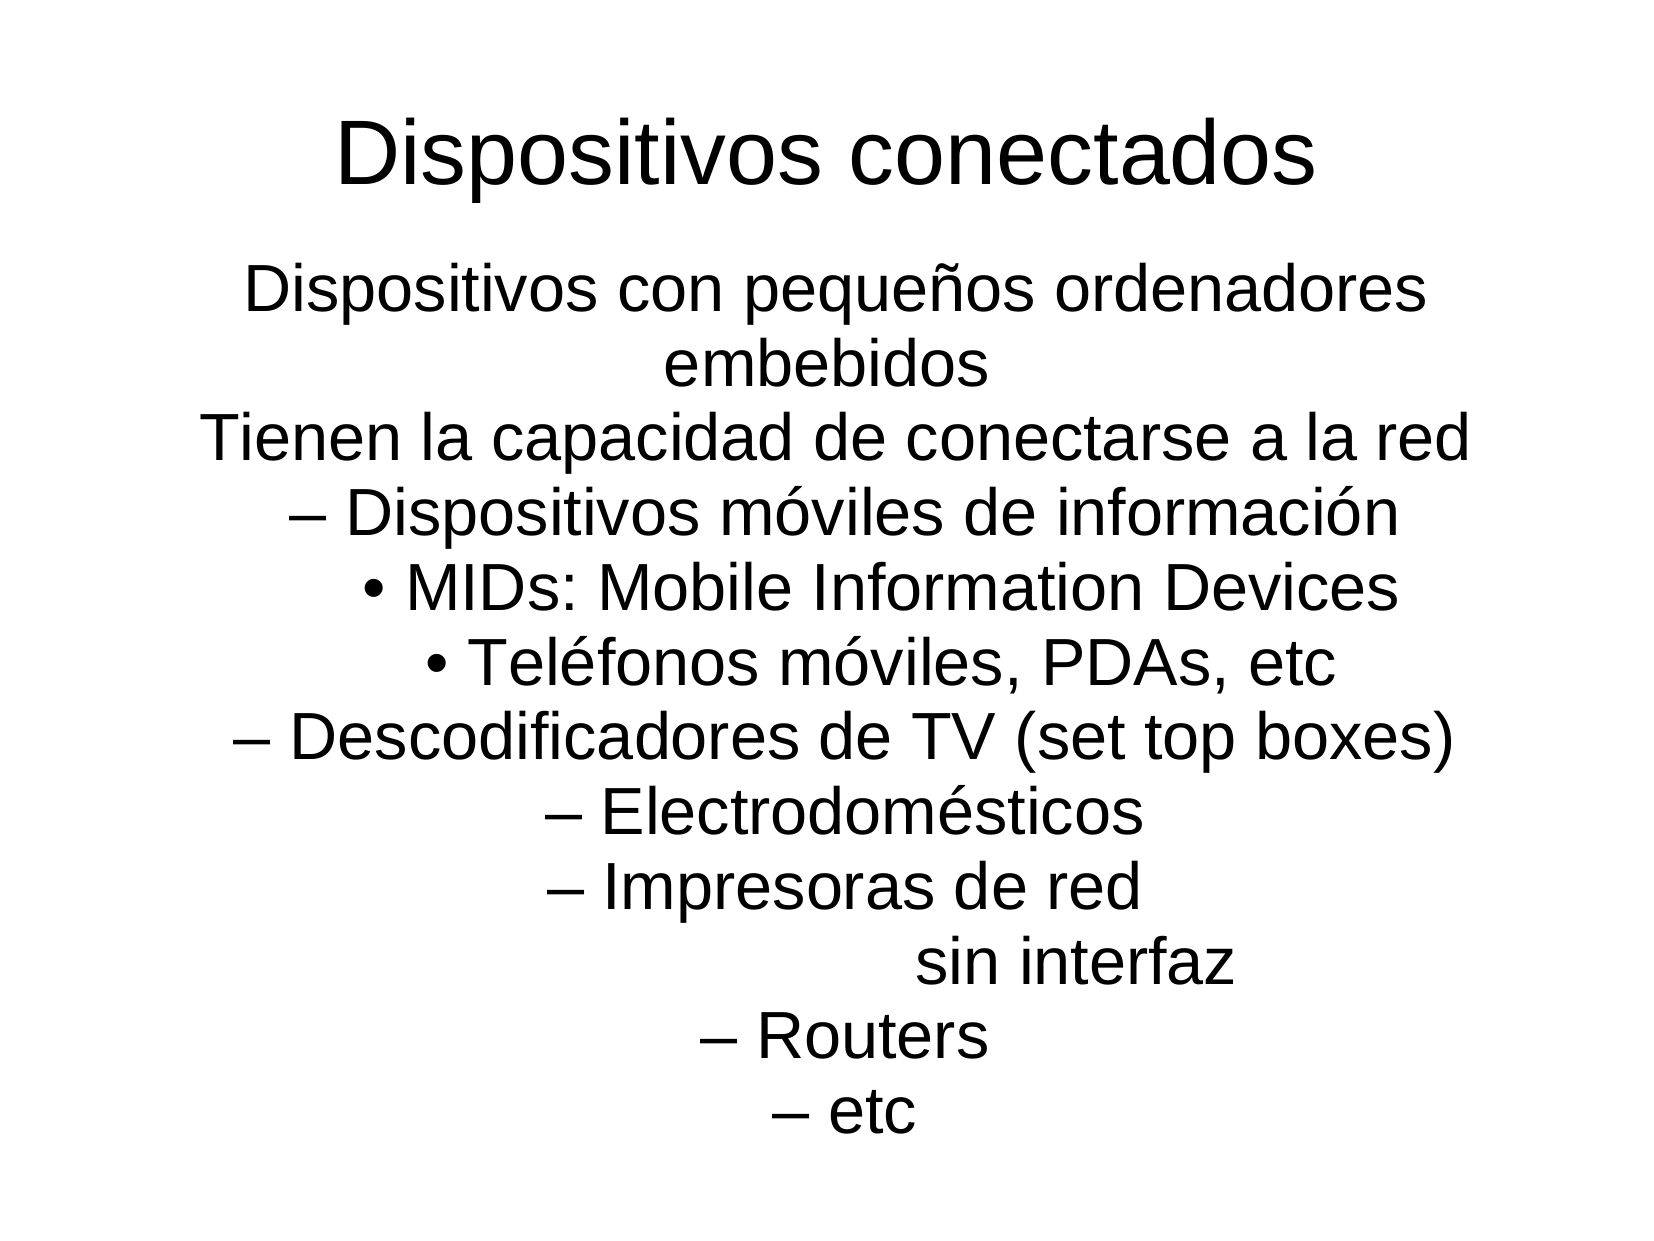

# Dispositivos conectados
 Dispositivos con pequeños ordenadores embebidos
 Tienen la capacidad de conectarse a la red
 – Dispositivos móviles de información
 • MIDs: Mobile Information Devices
 • Teléfonos móviles, PDAs, etc
 – Descodificadores de TV (set top boxes)
 – Electrodomésticos
 – Impresoras de red
 sin interfaz
 – Routers
 – etc